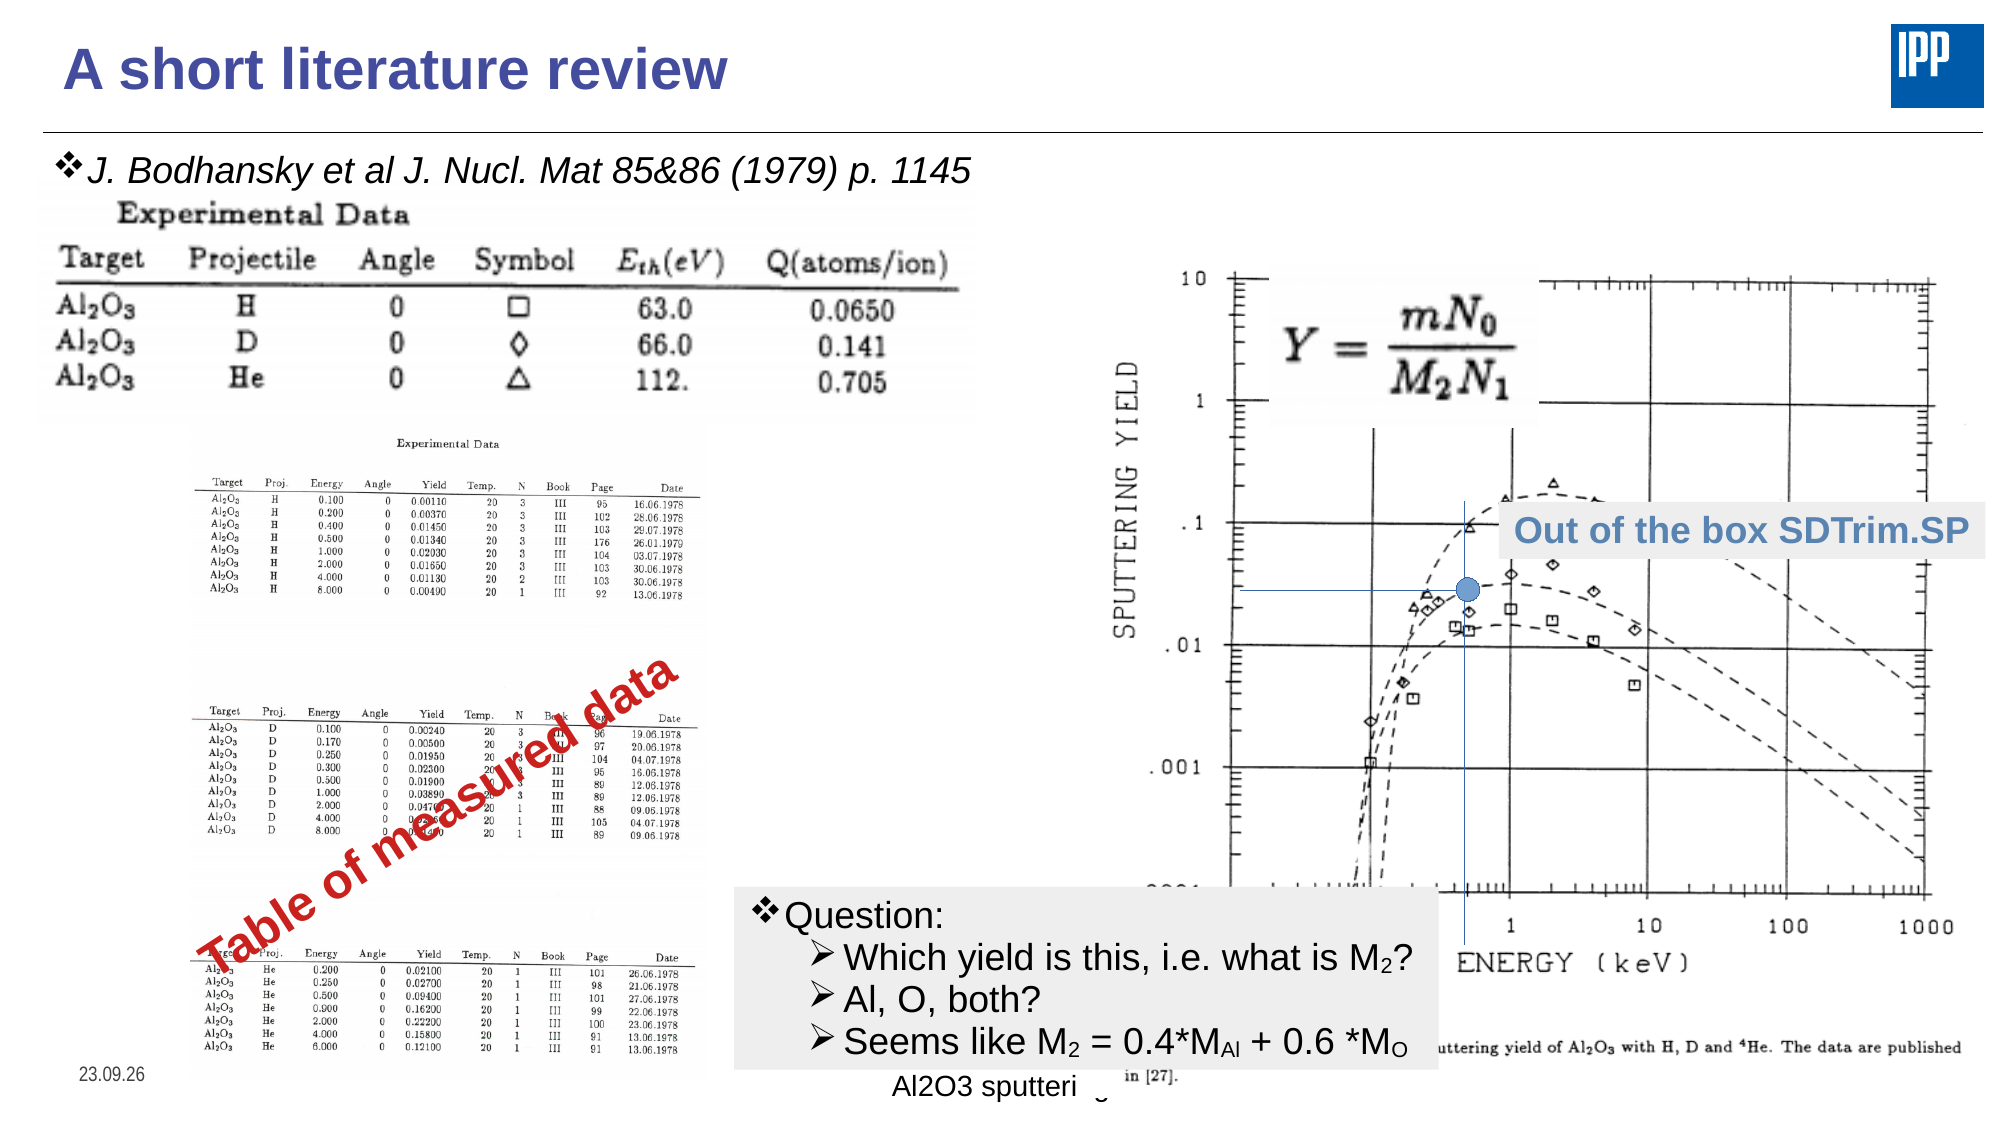

A short literature review
J. Bodhansky et al J. Nucl. Mat 85&86 (1979) p. 1145
Out of the box SDTrim.SP
Table of measured data
Question:
Which yield is this, i.e. what is M2?
Al, O, both?
Seems like M2 = 0.4*MAl + 0.6 *MO
Al2O3 sputtering
2